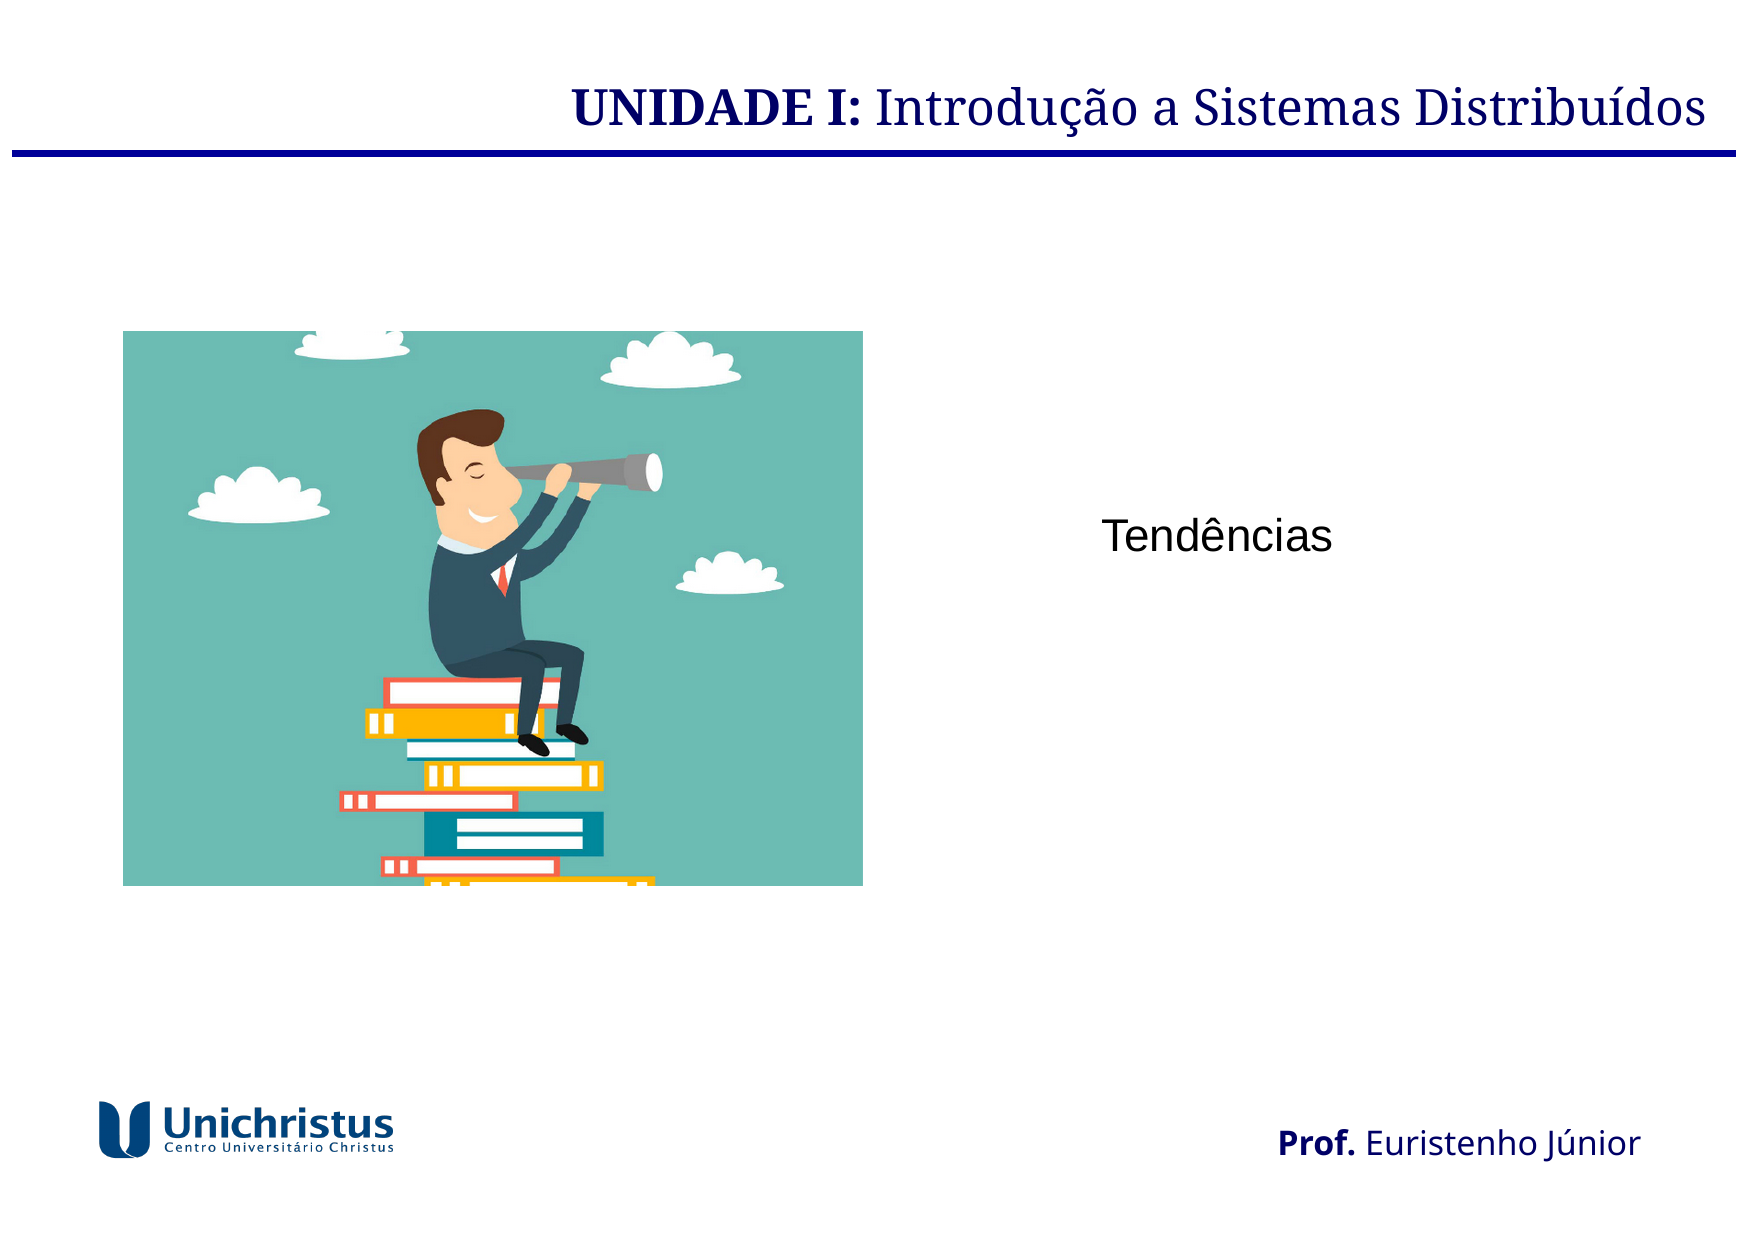

UNIDADE I: Introdução a Sistemas Distribuídos
Tendências
Prof. Euristenho Júnior